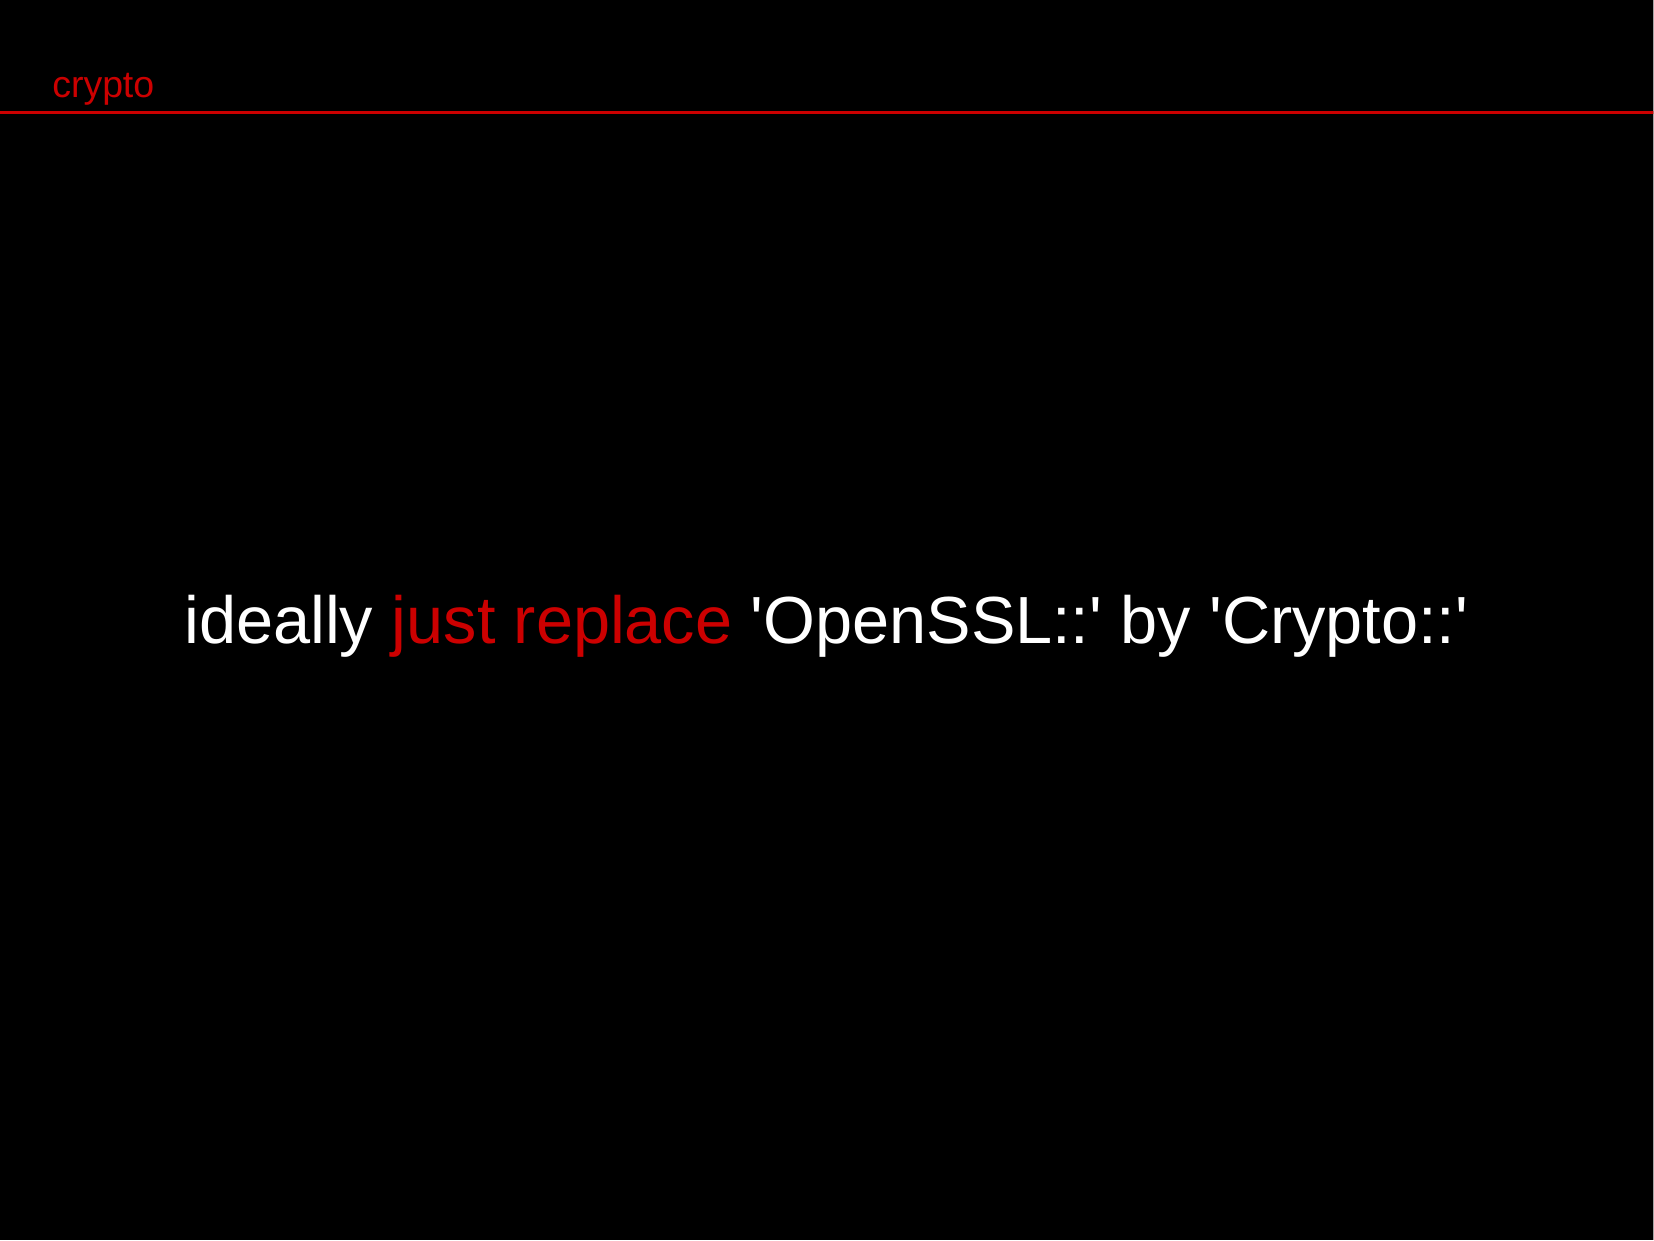

# ideally just replace 'OpenSSL::' by 'Crypto::'
crypto